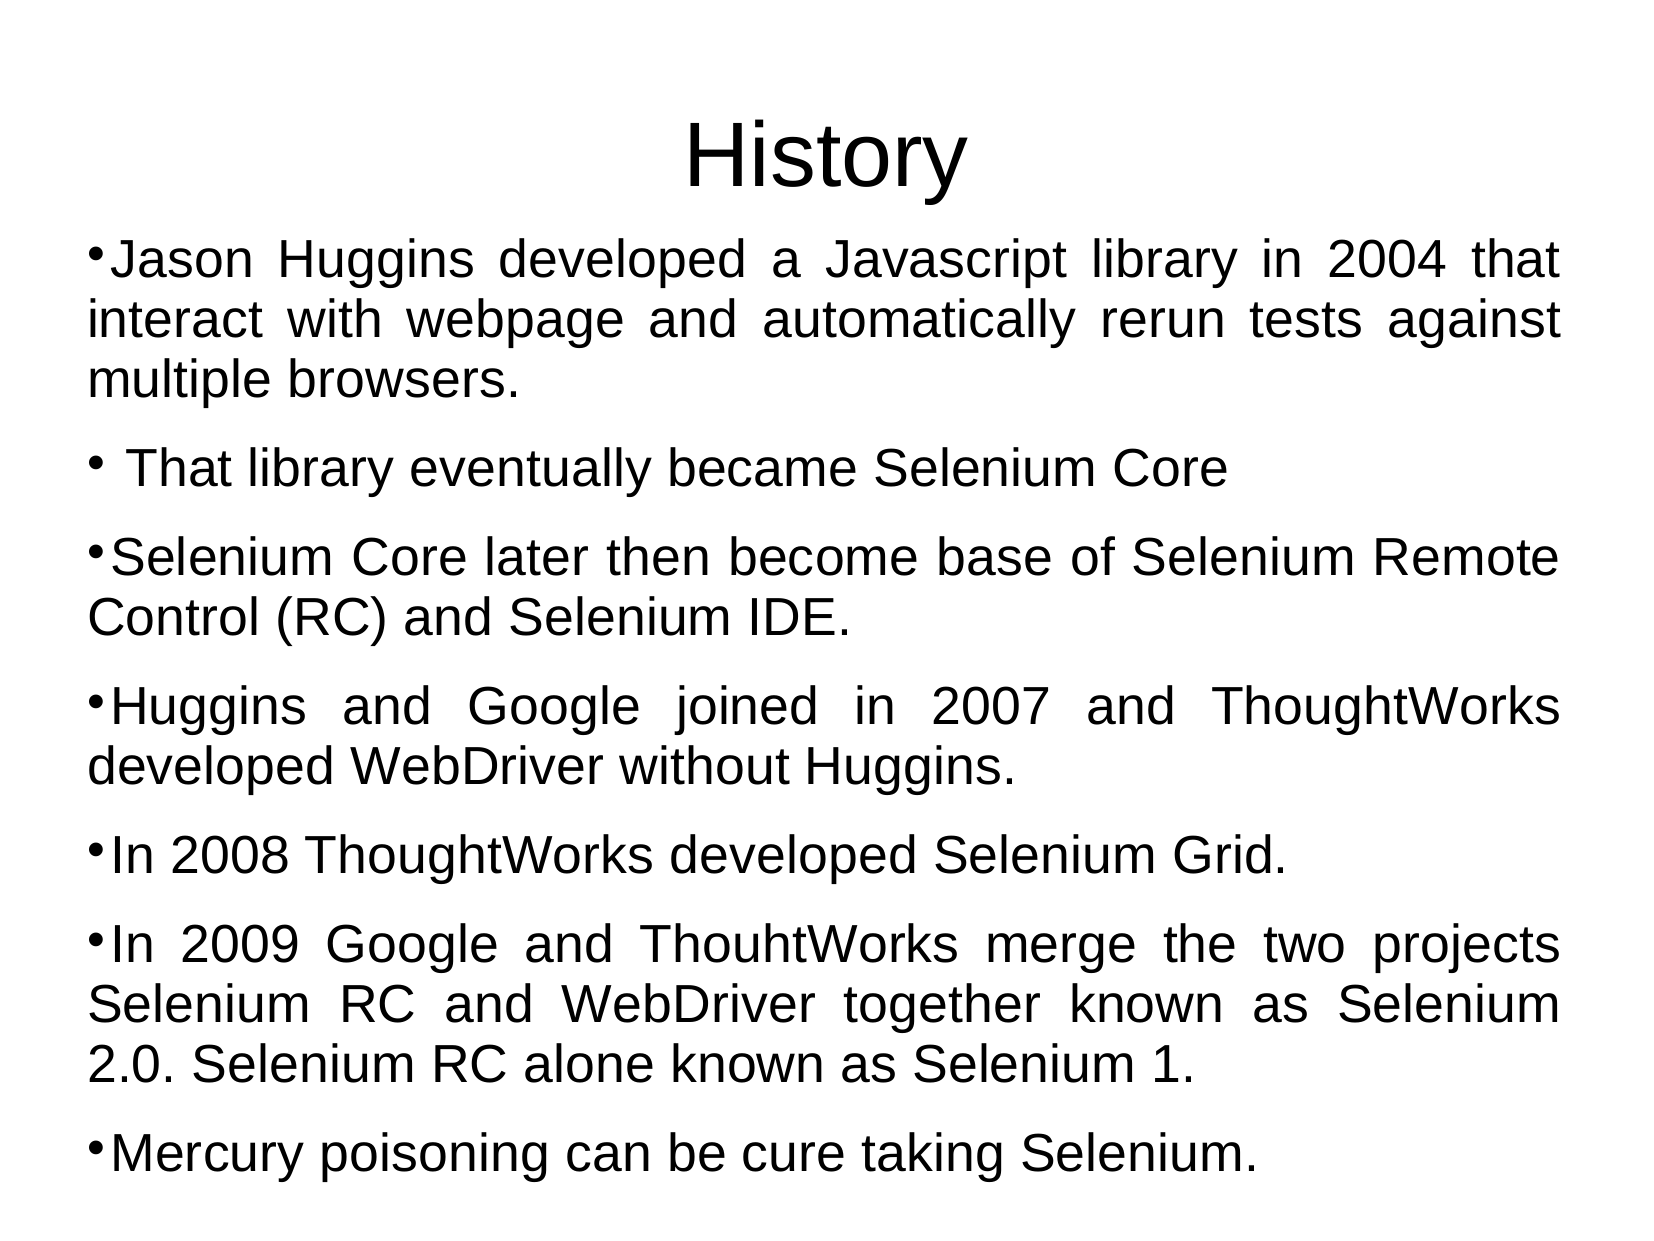

# History
Jason Huggins developed a Javascript library in 2004 that interact with webpage and automatically rerun tests against multiple browsers.
 That library eventually became Selenium Core
Selenium Core later then become base of Selenium Remote Control (RC) and Selenium IDE.
Huggins and Google joined in 2007 and ThoughtWorks developed WebDriver without Huggins.
In 2008 ThoughtWorks developed Selenium Grid.
In 2009 Google and ThouhtWorks merge the two projects Selenium RC and WebDriver together known as Selenium 2.0. Selenium RC alone known as Selenium 1.
Mercury poisoning can be cure taking Selenium.